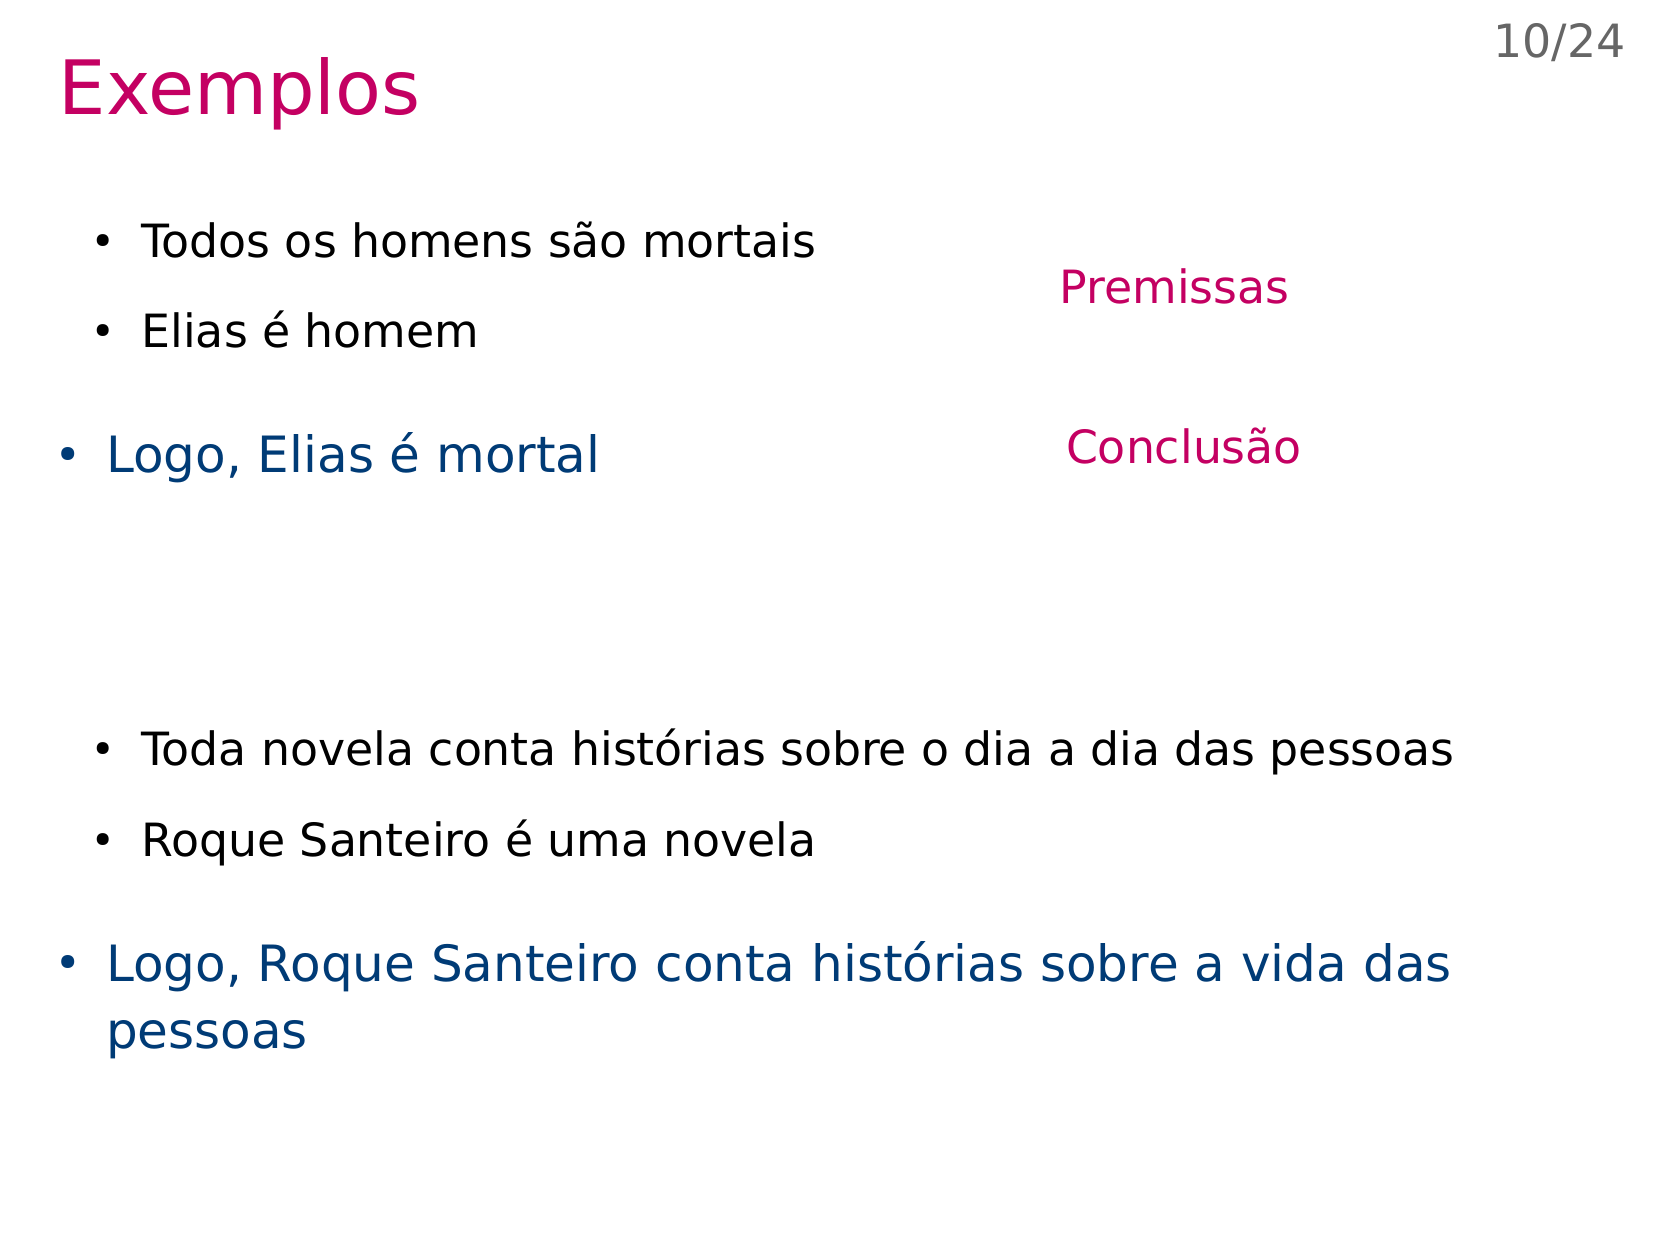

10
# Exemplos
Todos os homens são mortais
Elias é homem
Logo, Elias é mortal
Toda novela conta histórias sobre o dia a dia das pessoas
Roque Santeiro é uma novela
Logo, Roque Santeiro conta histórias sobre a vida das pessoas
Premissas
Conclusão